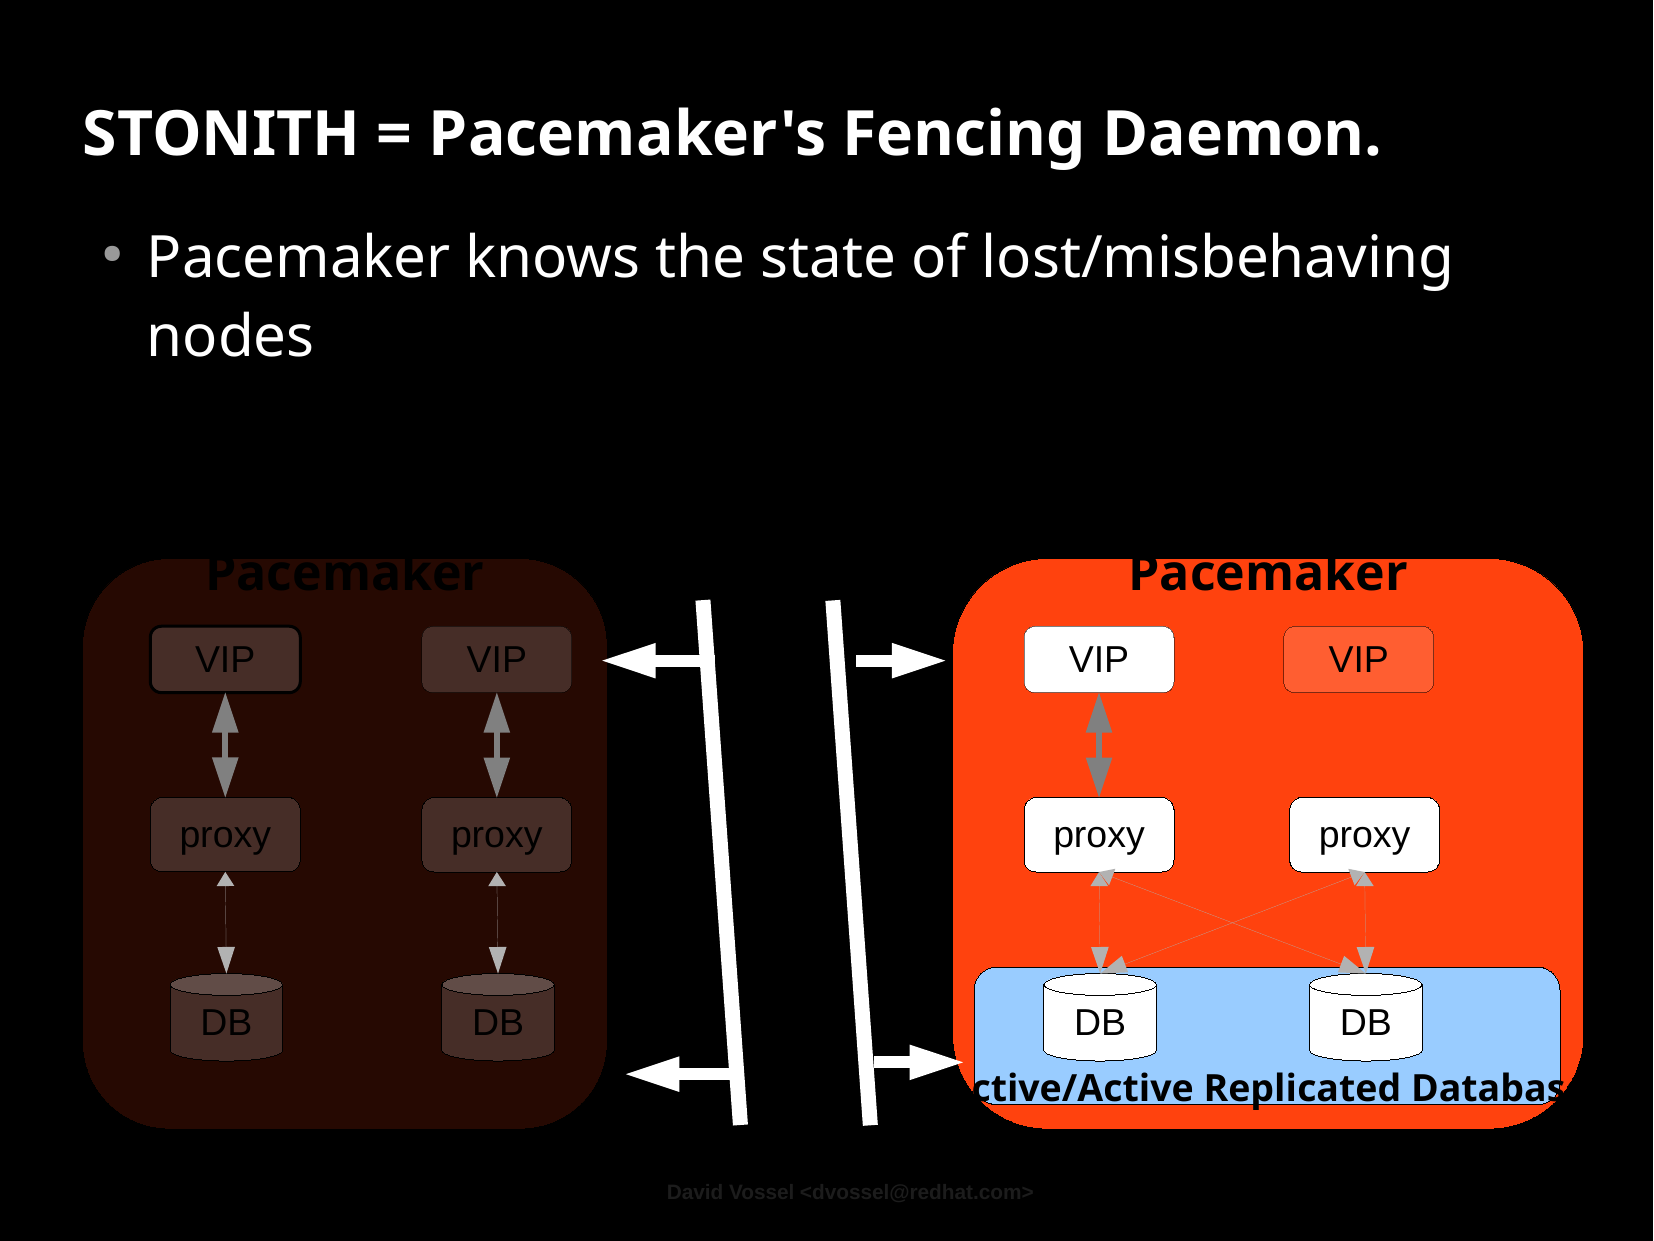

# STONITH = Pacemaker's Fencing Daemon.
Pacemaker knows the state of lost/misbehaving nodes
Pacemaker
Pacemaker
VIP
VIP
VIP
VIP
proxy
proxy
proxy
proxy
Active/Active Replicated Database
DB
DB
DB
DB